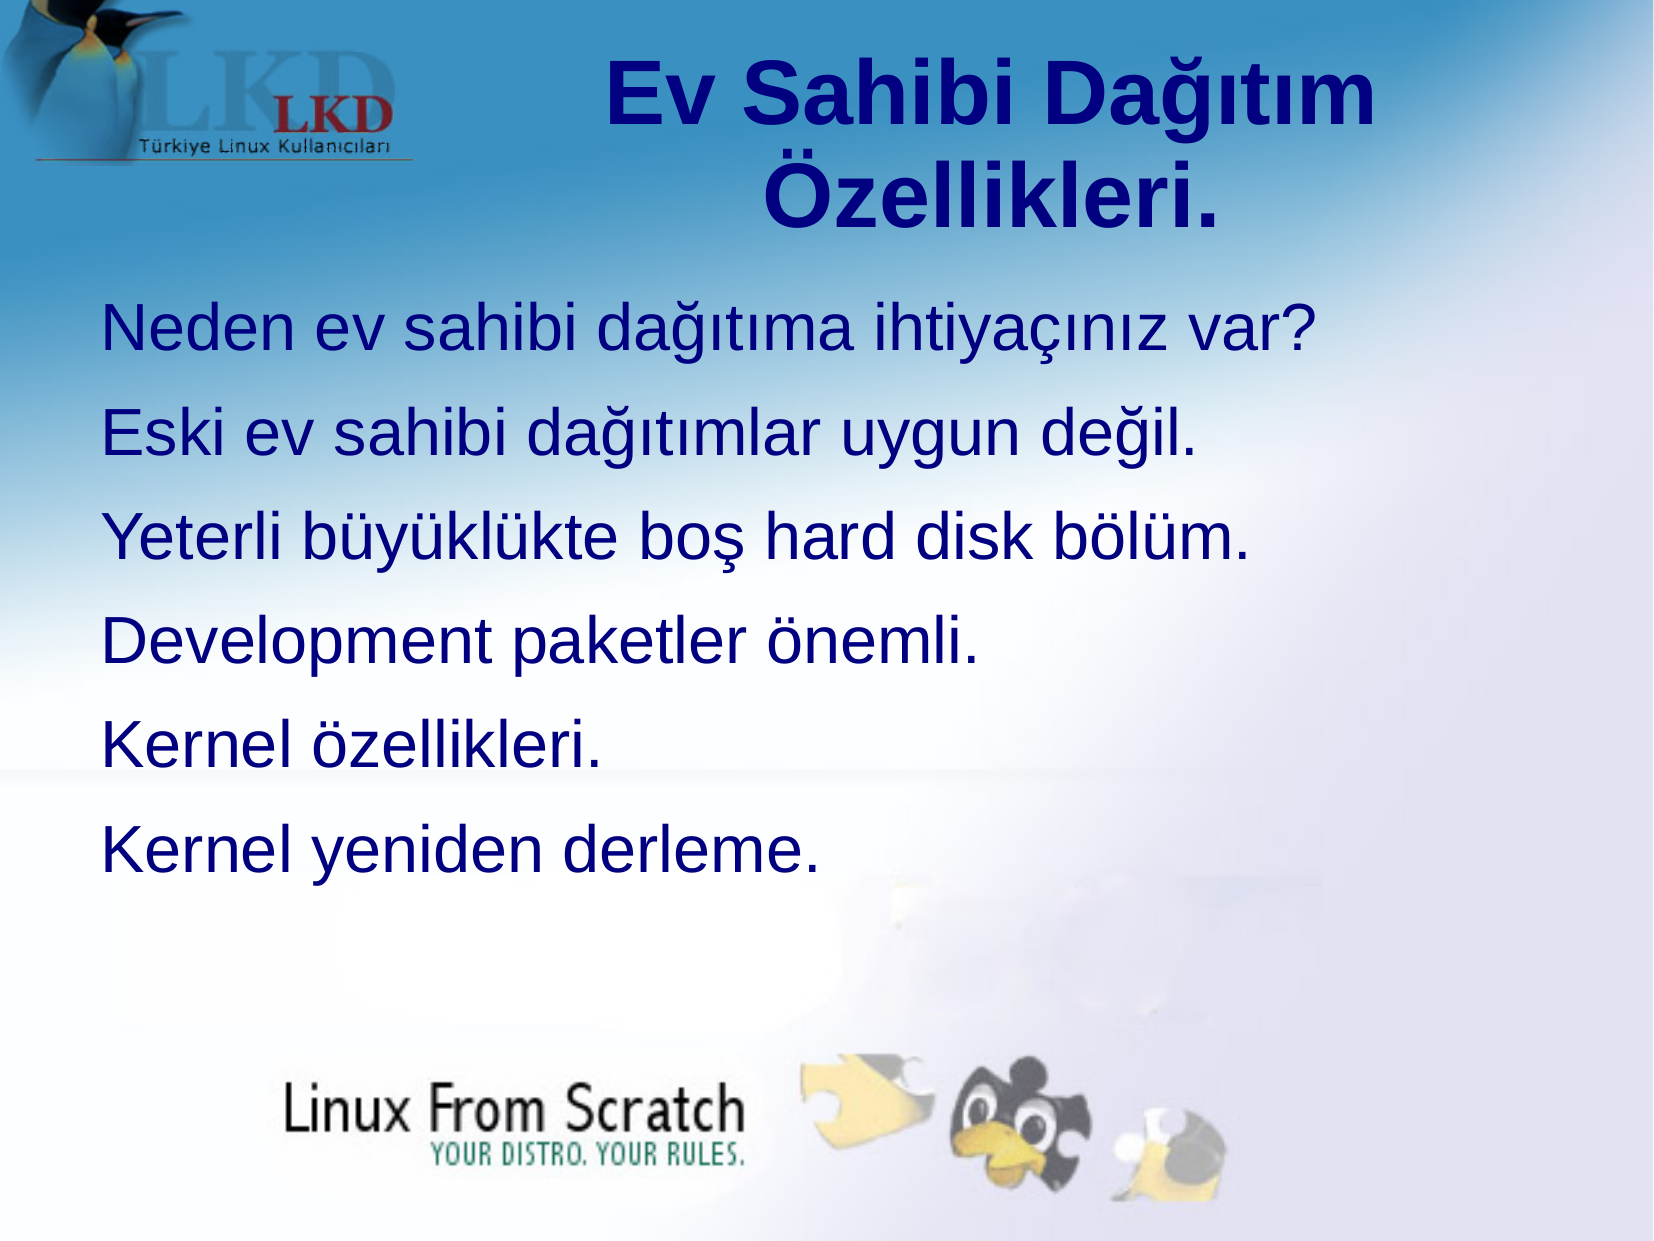

# Ev Sahibi Dağıtım Özellikleri.
Neden ev sahibi dağıtıma ihtiyaçınız var?
Eski ev sahibi dağıtımlar uygun değil.
Yeterli büyüklükte boş hard disk bölüm.
Development paketler önemli.
Kernel özellikleri.
Kernel yeniden derleme.